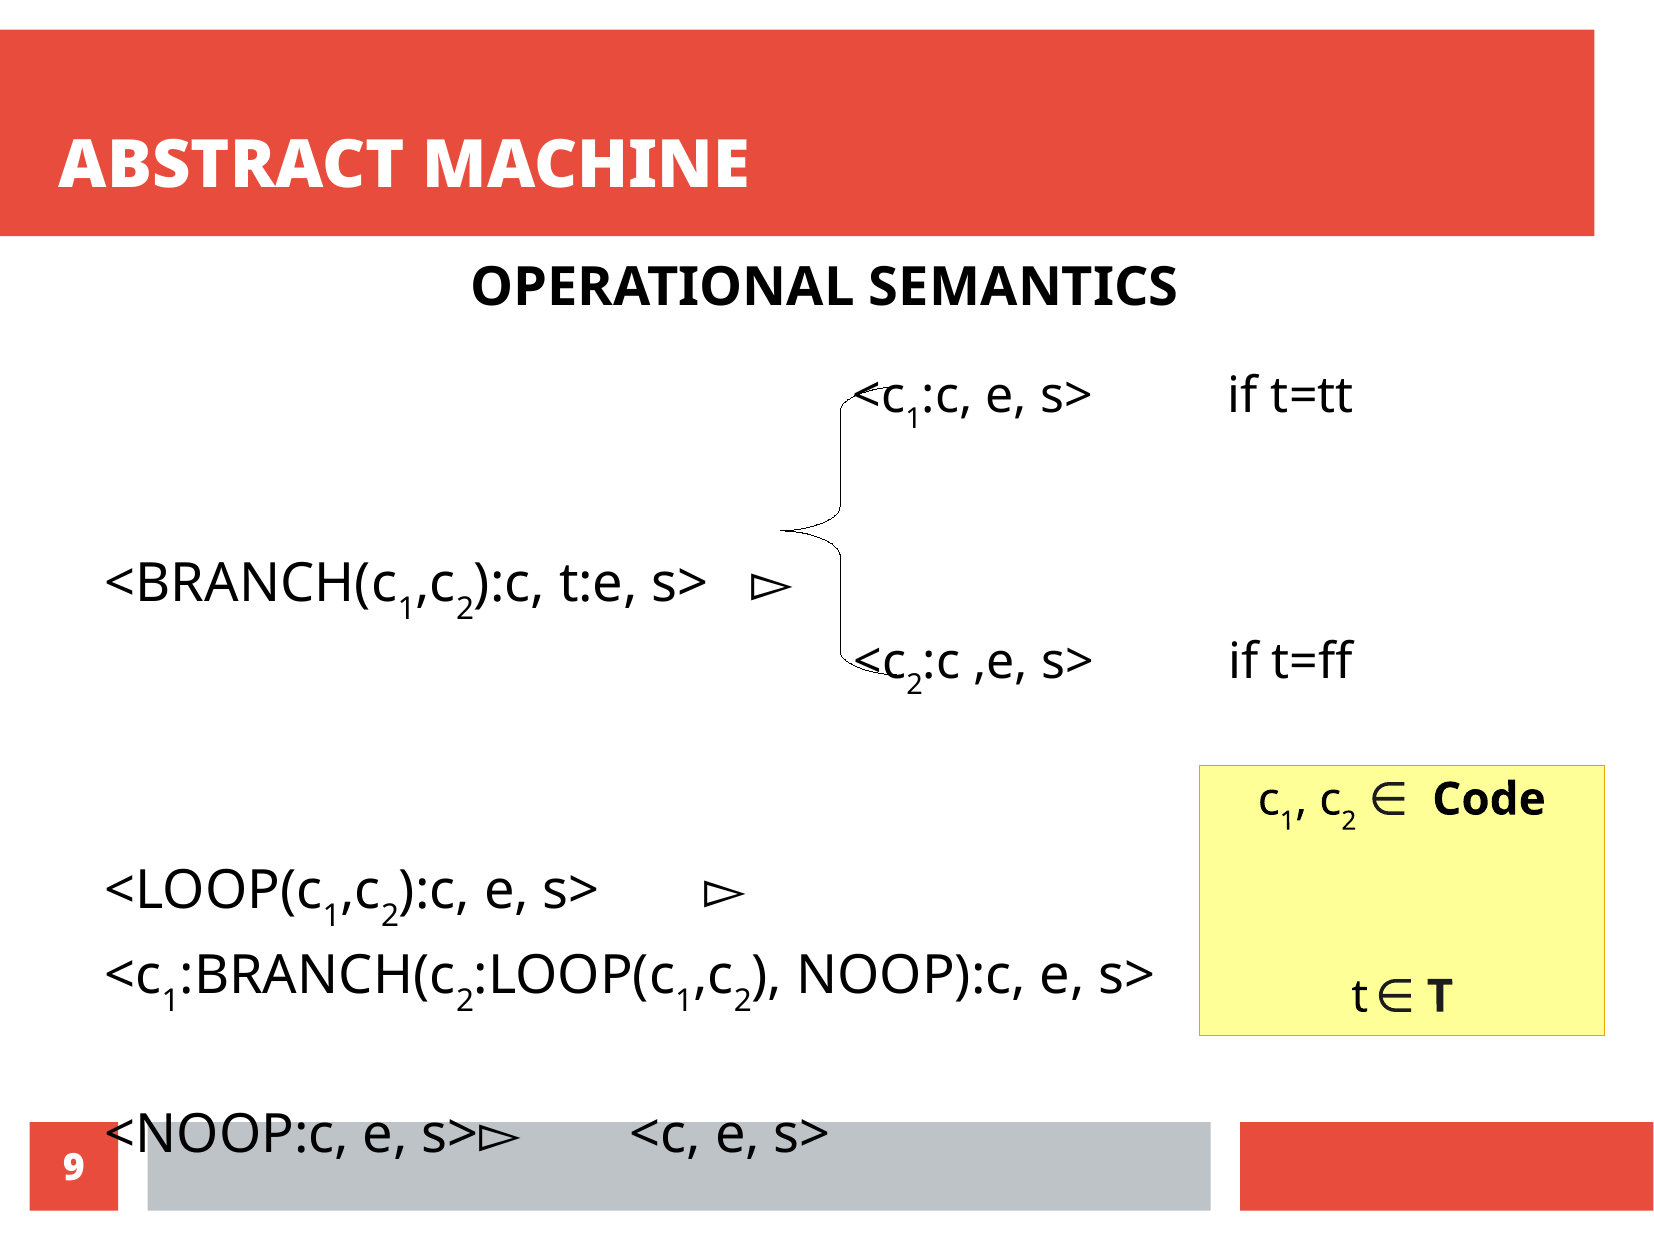

# ABSTRACT MACHINE
OPERATIONAL SEMANTICS
<BRANCH(c1,c2):c, t:e, s> ▻
<LOOP(c1,c2):c, e, s> 	▻
<c1:BRANCH(c2:LOOP(c1,c2), NOOP):c, e, s>
<NOOP:c, e, s>	▻ 		<c, e, s>
						<c1:c, e, s> 		if t=tt
						<c2:c ,e, s> 		if t=ff
c1, c2 ∈ Code
t ∈ T
9